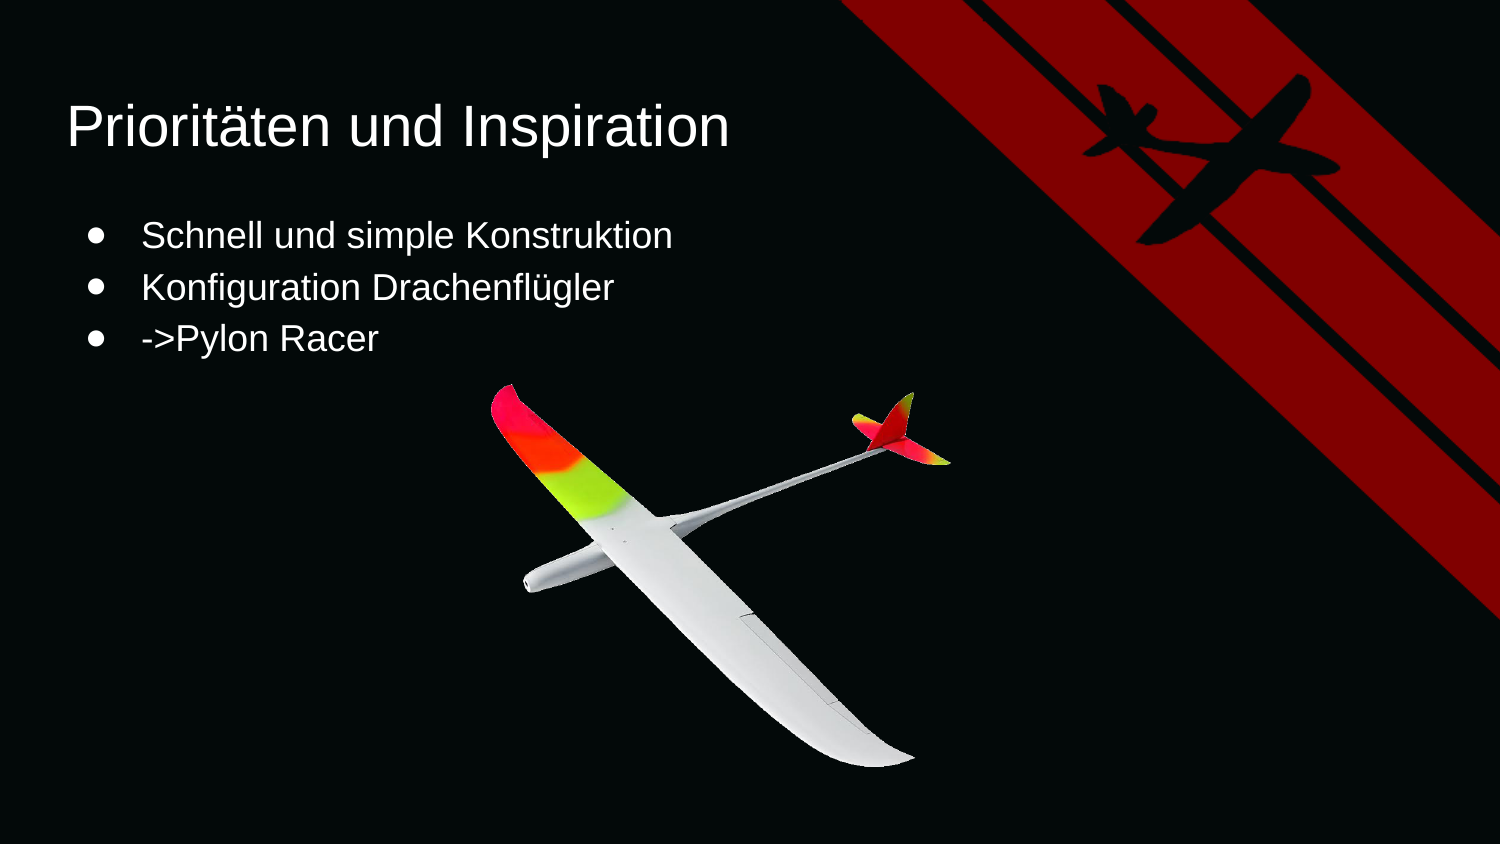

# Prioritäten und Inspiration
Schnell und simple Konstruktion
Konfiguration Drachenflügler
->Pylon Racer